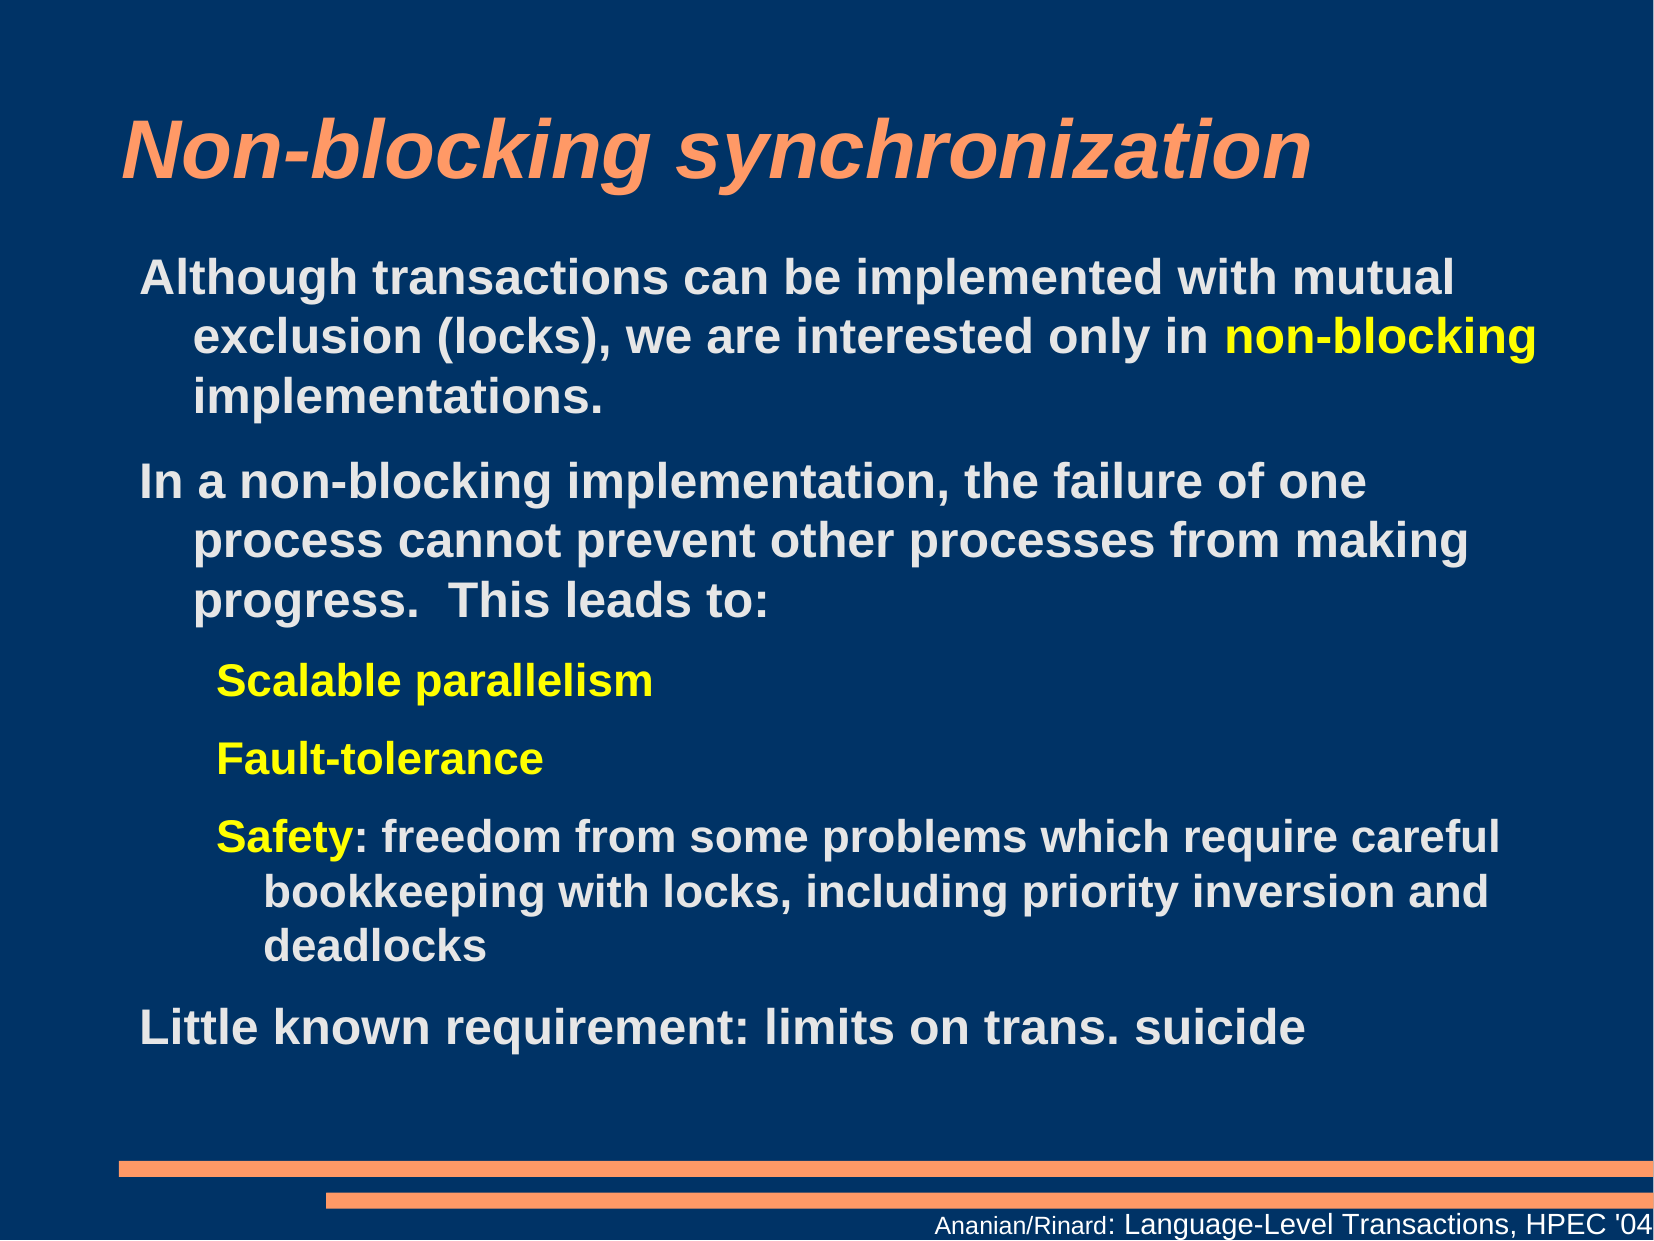

# Non-blocking synchronization
Although transactions can be implemented with mutual exclusion (locks), we are interested only in non-blocking implementations.
In a non-blocking implementation, the failure of one process cannot prevent other processes from making progress. This leads to:
Scalable parallelism
Fault-tolerance
Safety: freedom from some problems which require careful bookkeeping with locks, including priority inversion and deadlocks
Little known requirement: limits on trans. suicide